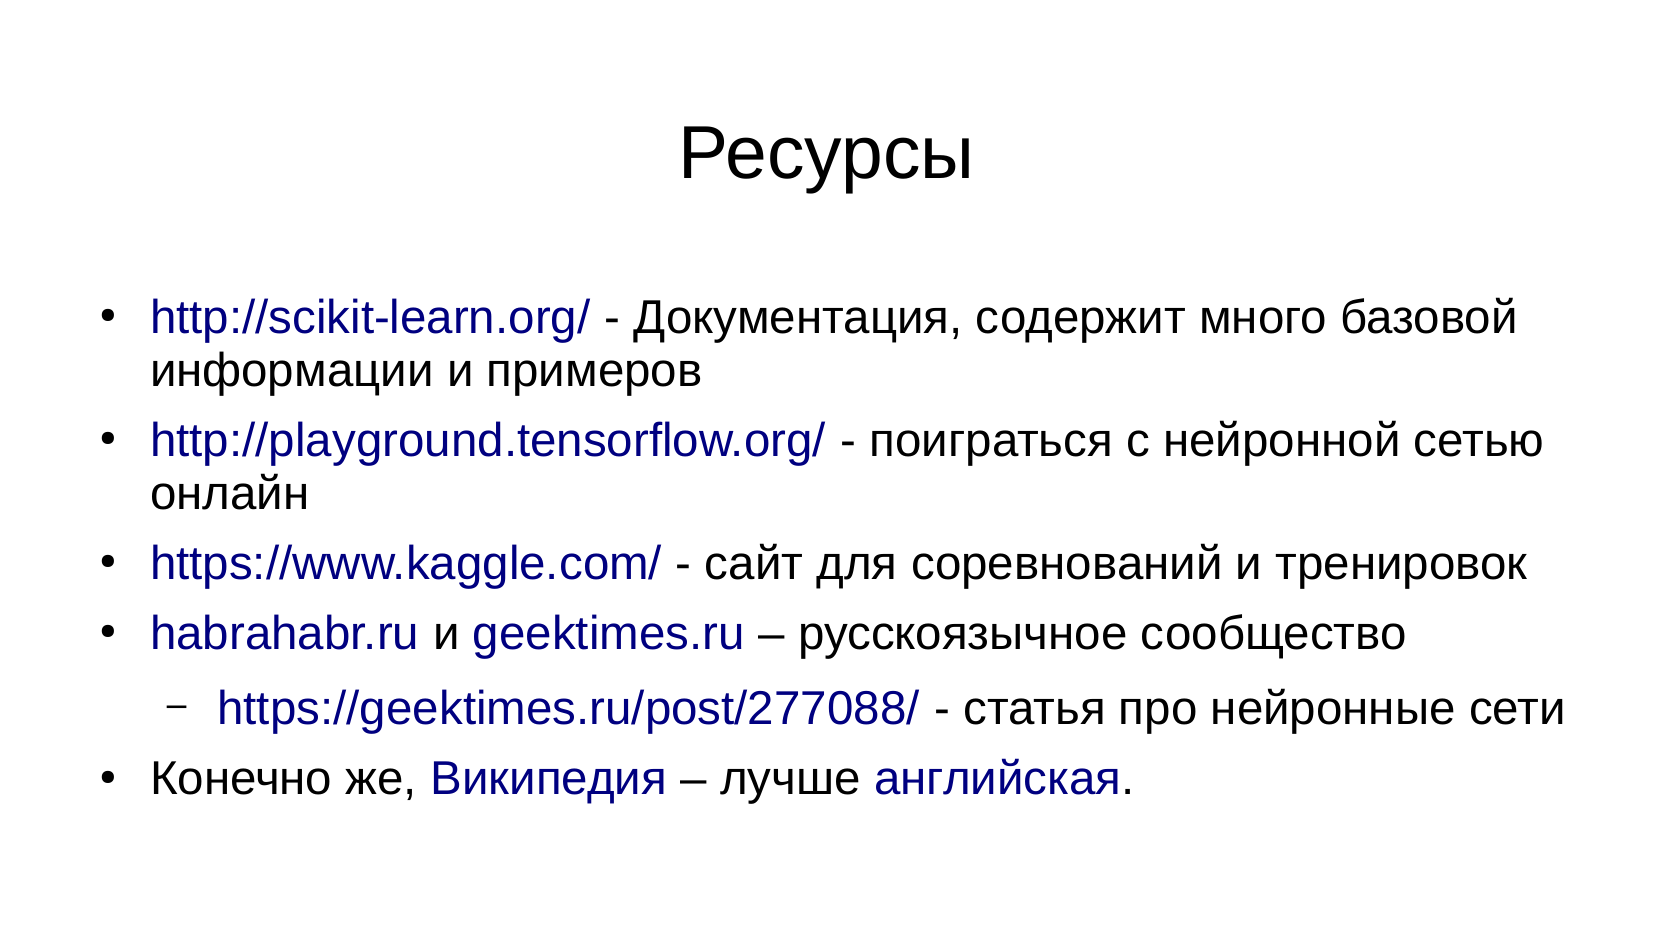

# Ресурсы
http://scikit-learn.org/ - Документация, содержит много базовой информации и примеров
http://playground.tensorflow.org/ - поиграться с нейронной сетью онлайн
https://www.kaggle.com/ - сайт для соревнований и тренировок
habrahabr.ru и geektimes.ru – русскоязычное сообщество
https://geektimes.ru/post/277088/ - статья про нейронные сети
Конечно же, Википедия – лучше английская.